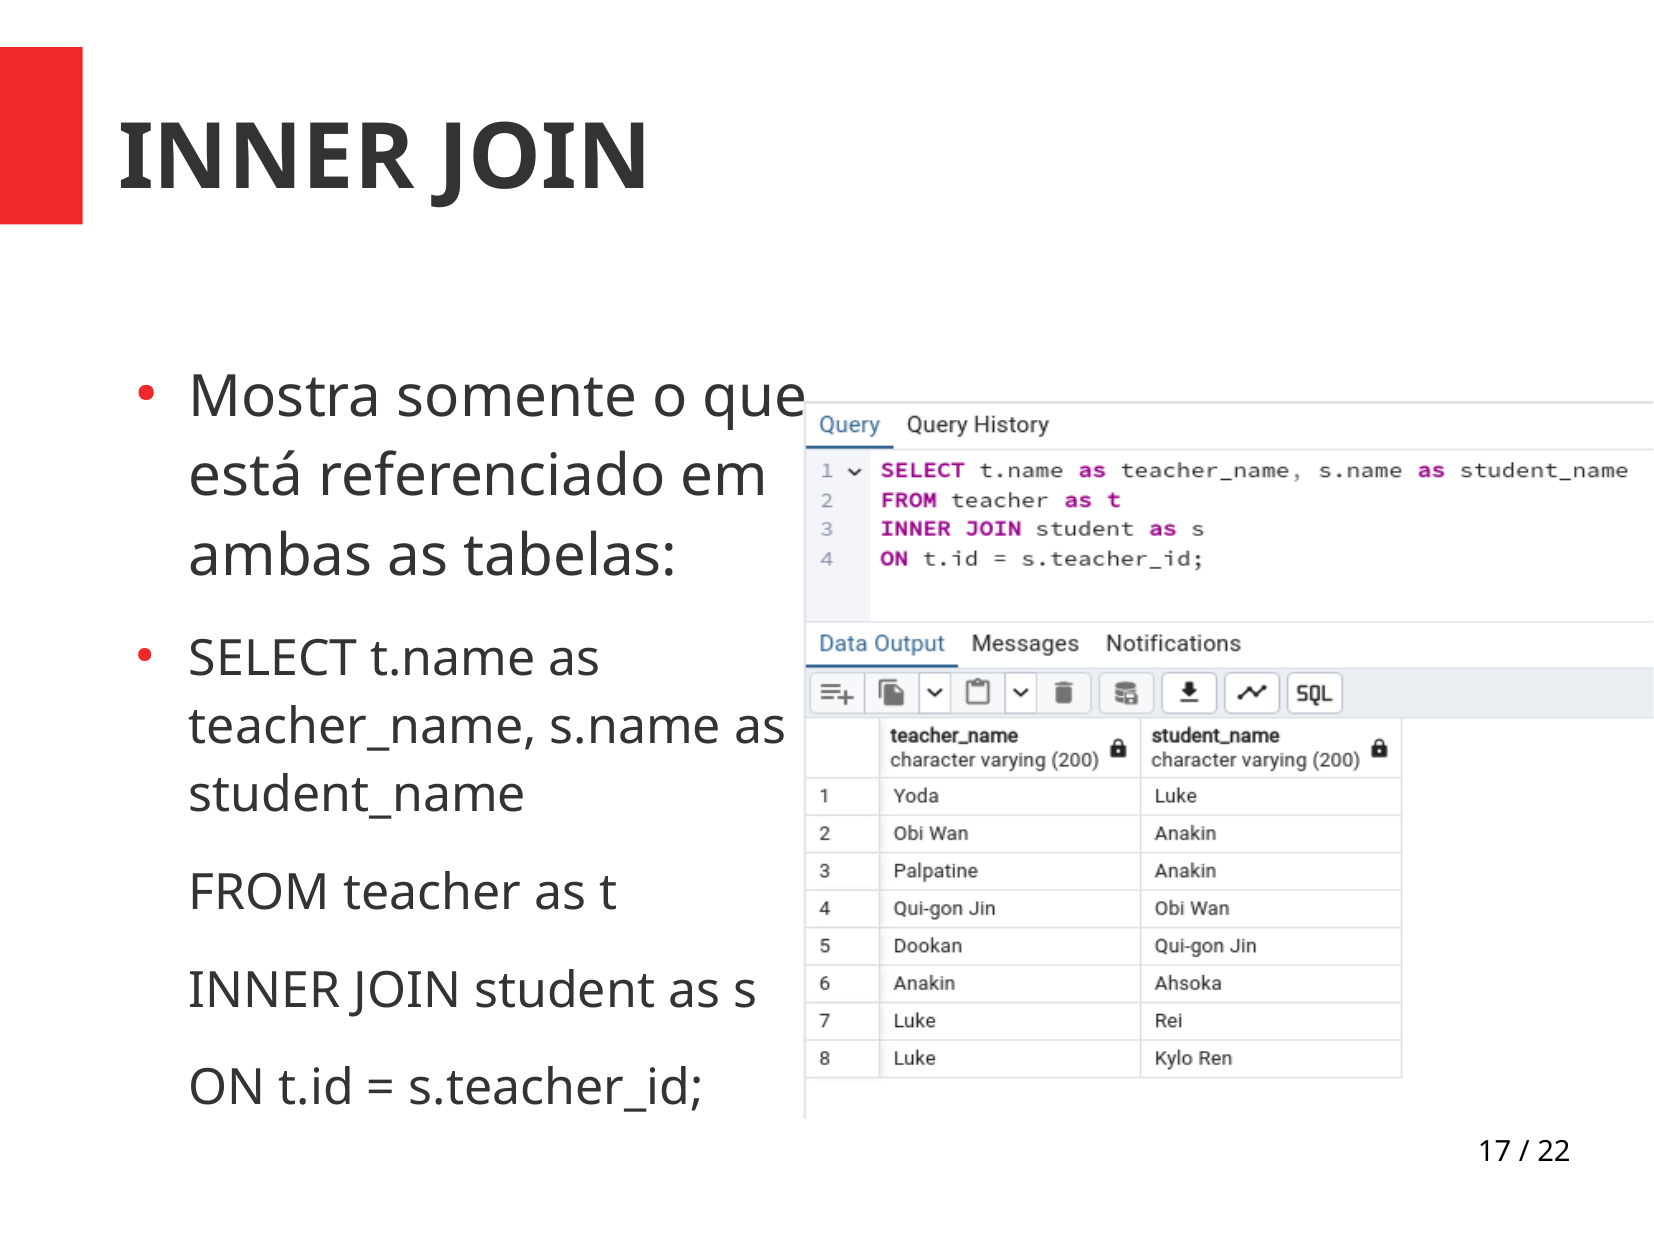

# INNER JOIN
Mostra somente o que está referenciado em ambas as tabelas:
SELECT t.name as teacher_name, s.name as student_name
FROM teacher as t
INNER JOIN student as s
ON t.id = s.teacher_id;
17